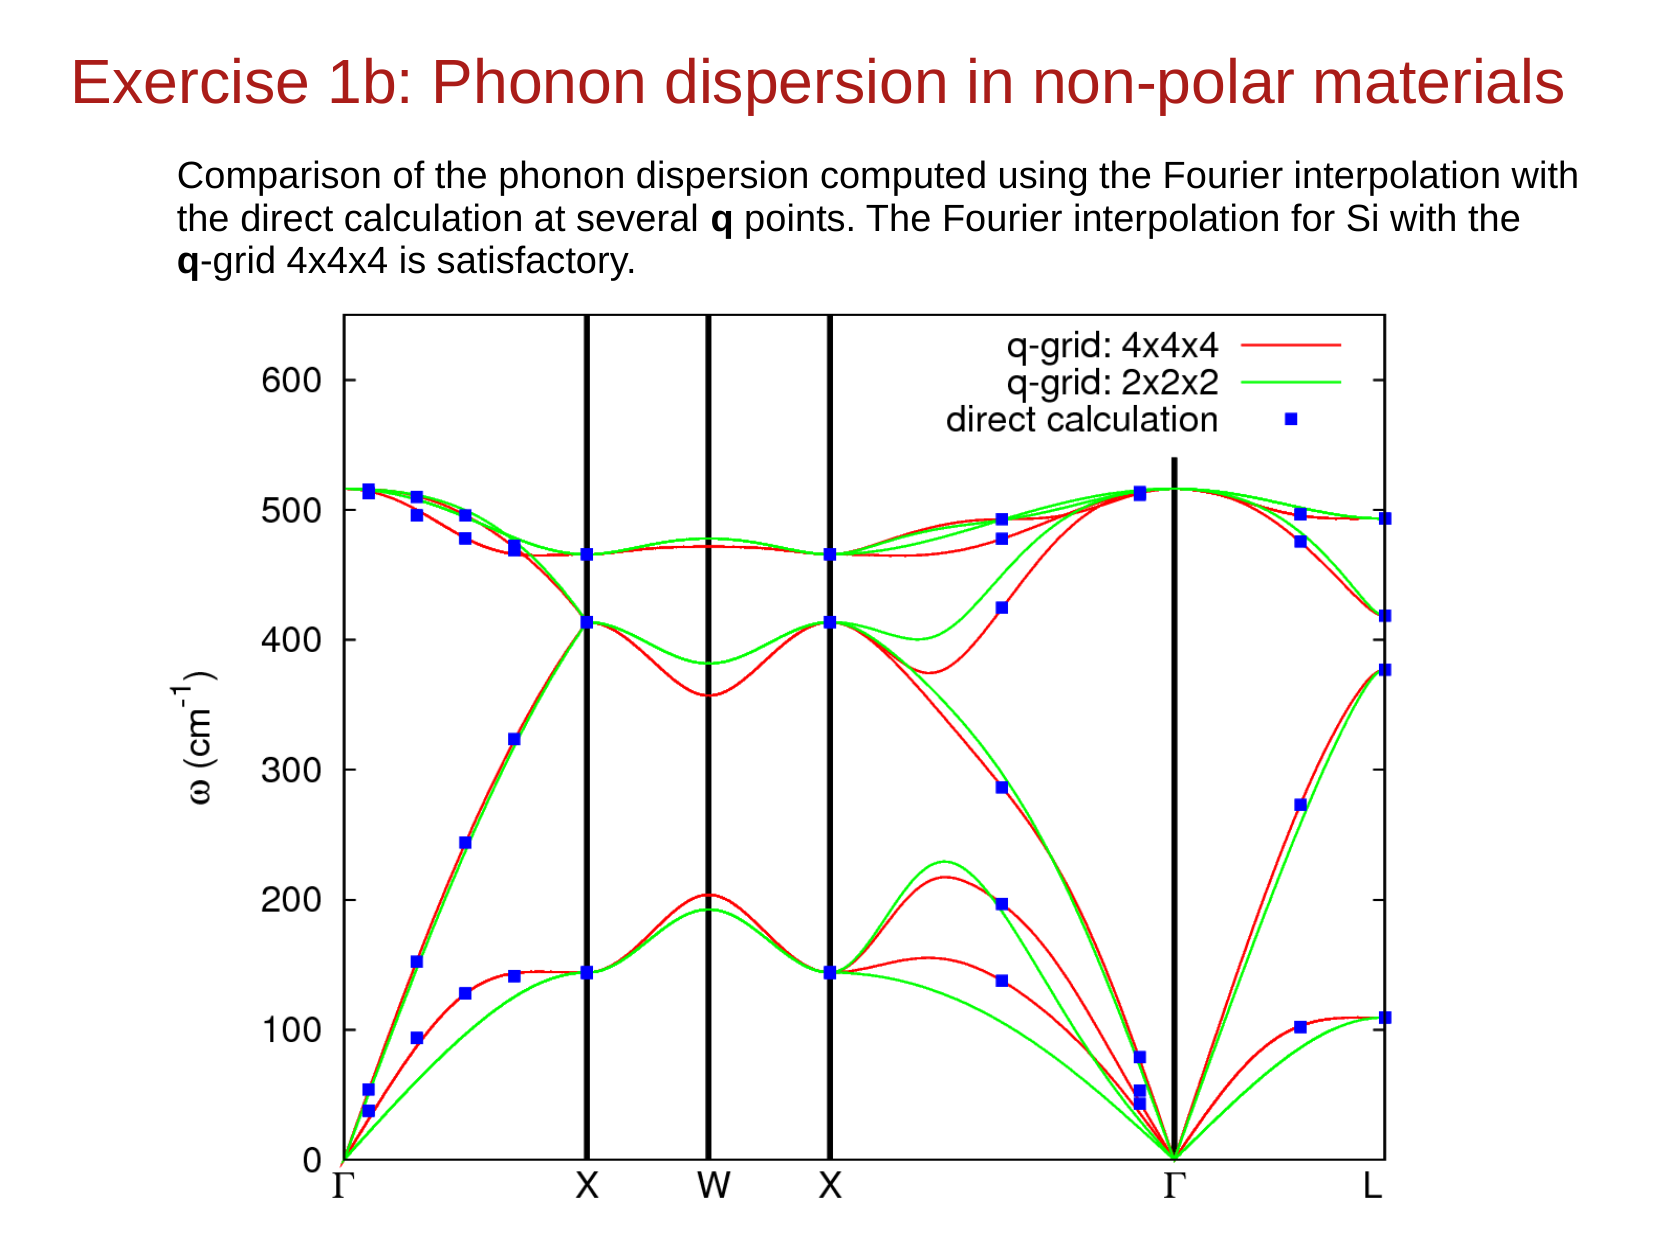

Exercise 1b: Phonon dispersion in non-polar materials
# Comparison of the phonon dispersion computed using the Fourier interpolation with the direct calculation at several q points. The Fourier interpolation for Si with the q-grid 4x4x4 is satisfactory.